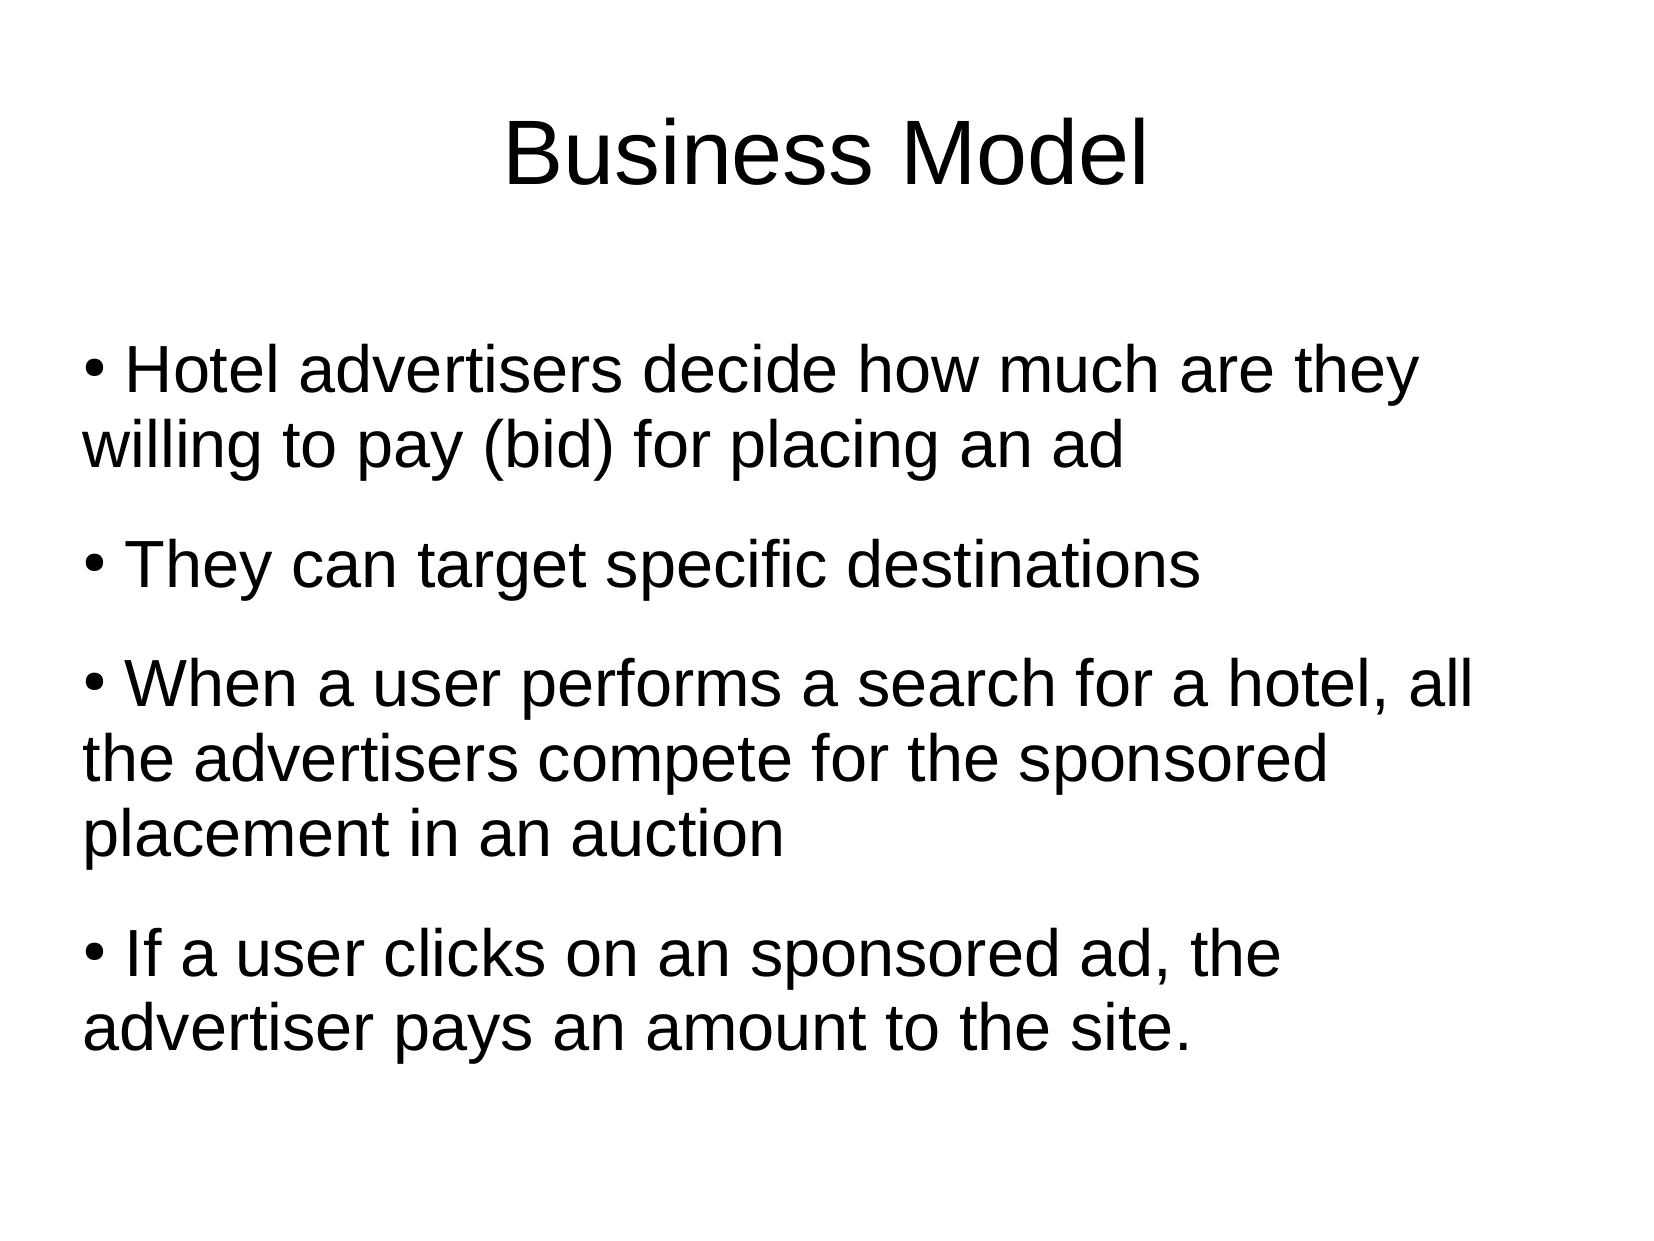

# Business Model
 Hotel advertisers decide how much are they willing to pay (bid) for placing an ad
 They can target specific destinations
 When a user performs a search for a hotel, all the advertisers compete for the sponsored placement in an auction
 If a user clicks on an sponsored ad, the advertiser pays an amount to the site.